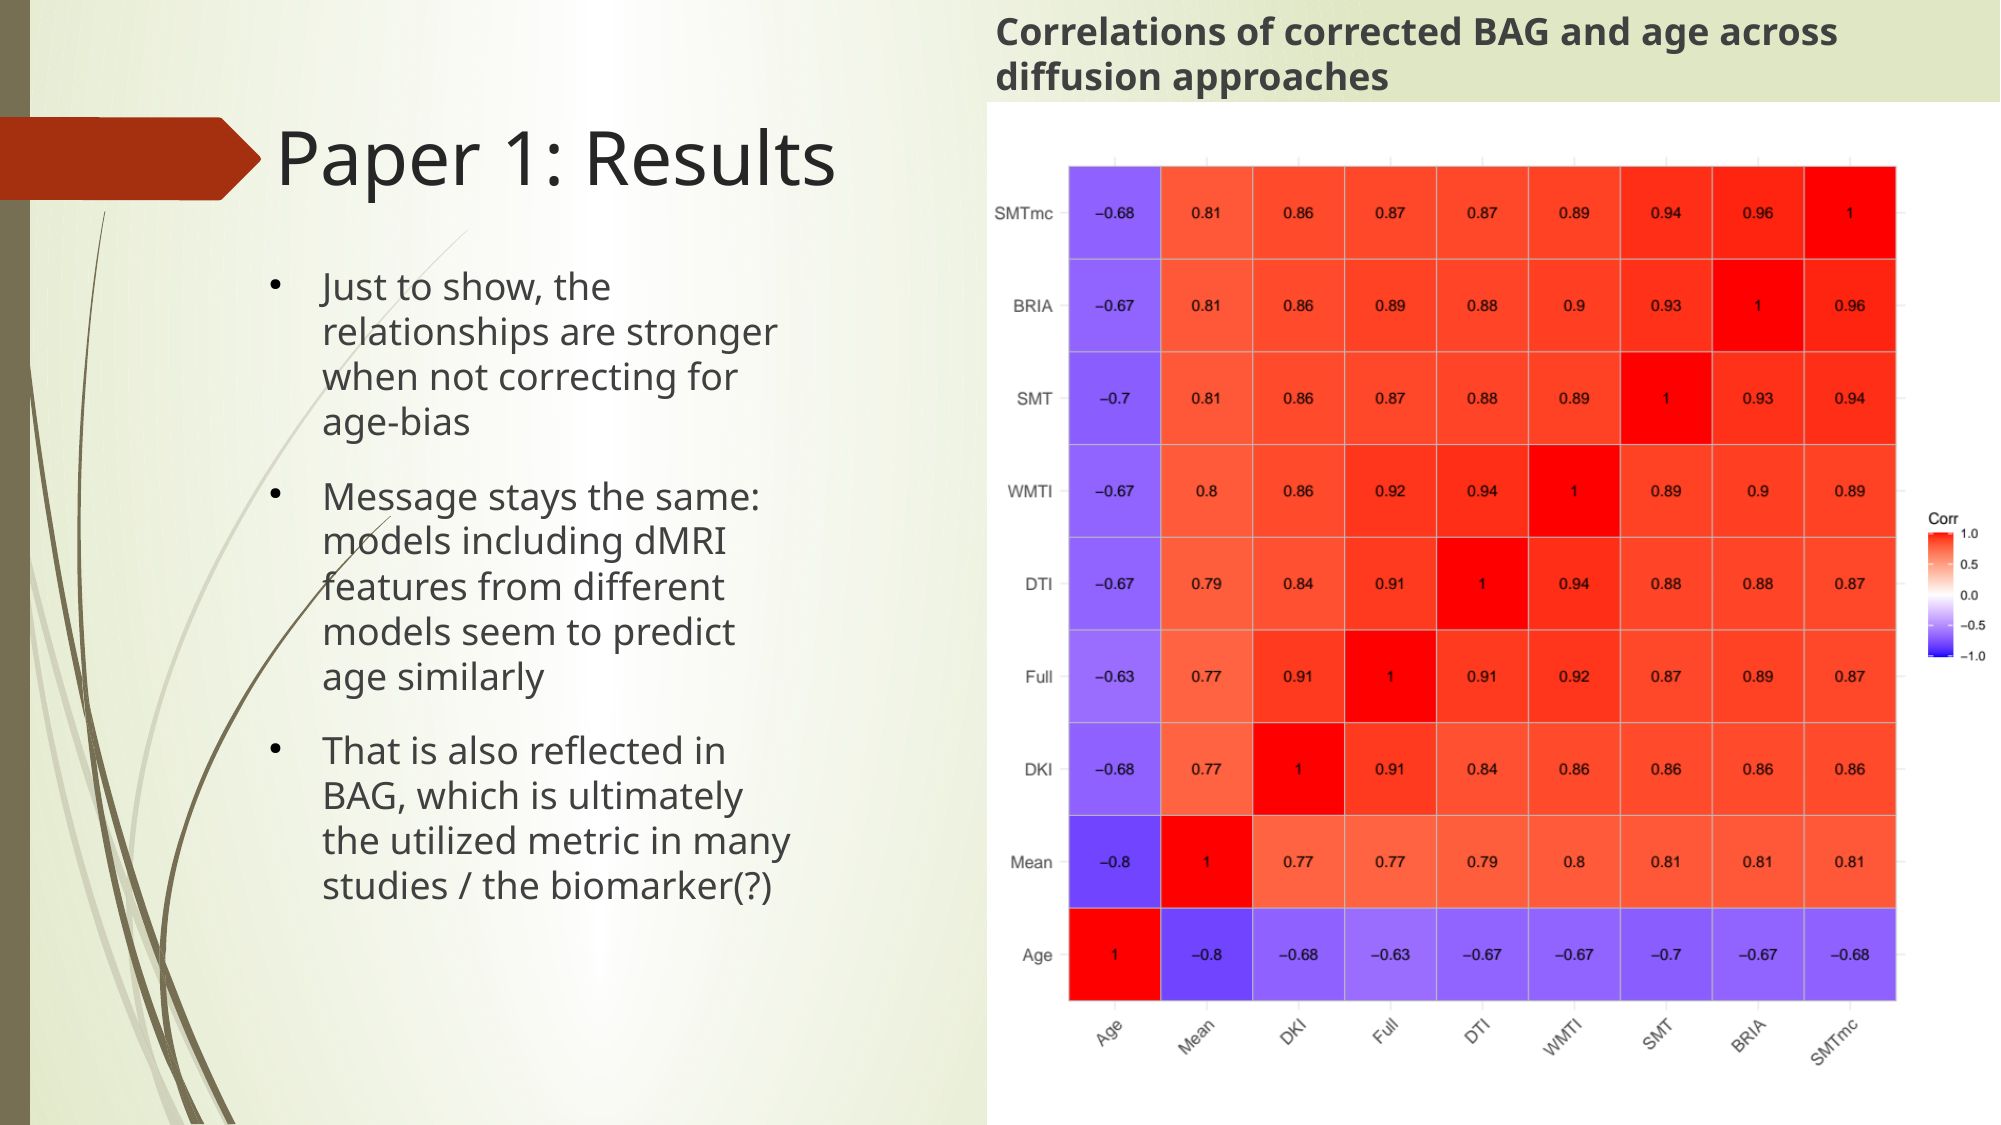

Correlations of corrected BAG and age across diffusion approaches
# Paper 1: Results
Just to show, the relationships are stronger when not correcting for age-bias
Message stays the same: models including dMRI features from different models seem to predict age similarly
That is also reflected in BAG, which is ultimately the utilized metric in many studies / the biomarker(?)